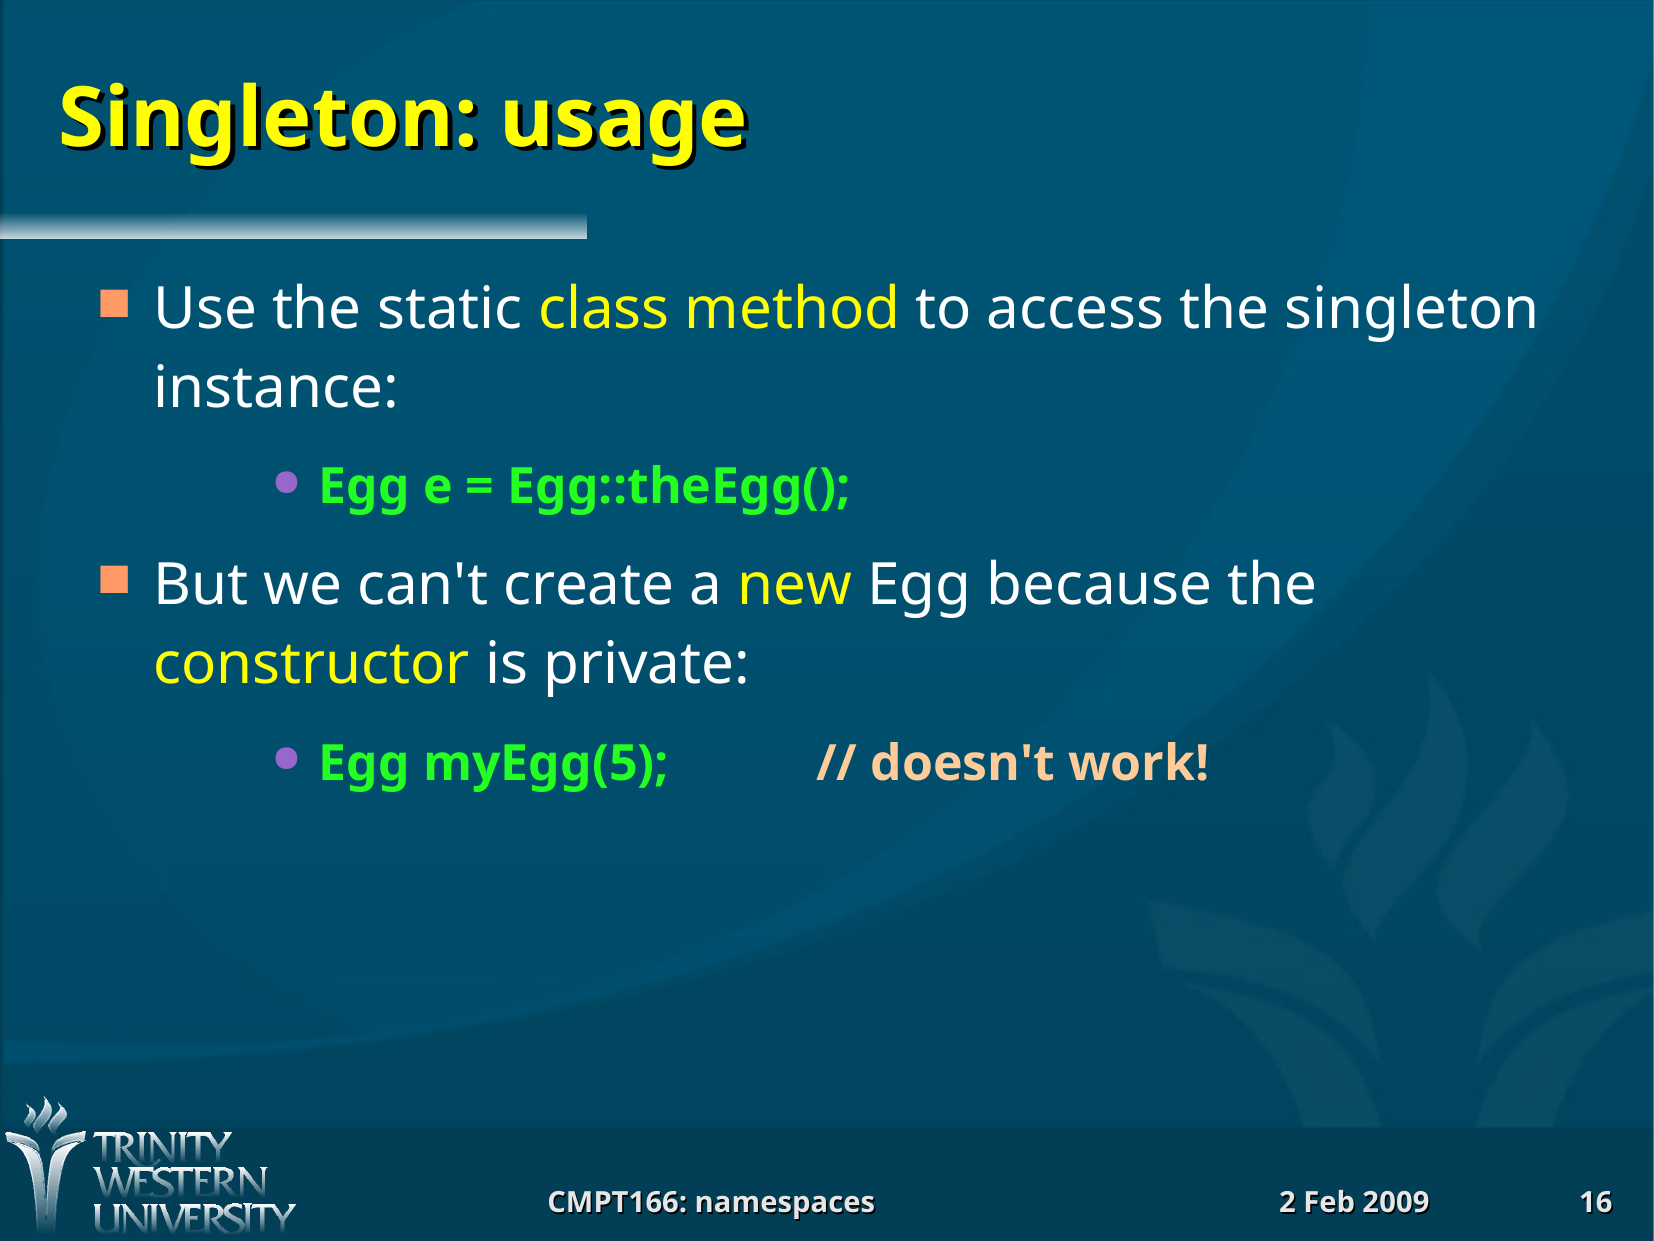

# Singleton: usage
Use the static class method to access the singleton instance:
Egg e = Egg::theEgg();
But we can't create a new Egg because the constructor is private:
Egg myEgg(5);		// doesn't work!
CMPT166: namespaces
2 Feb 2009
16